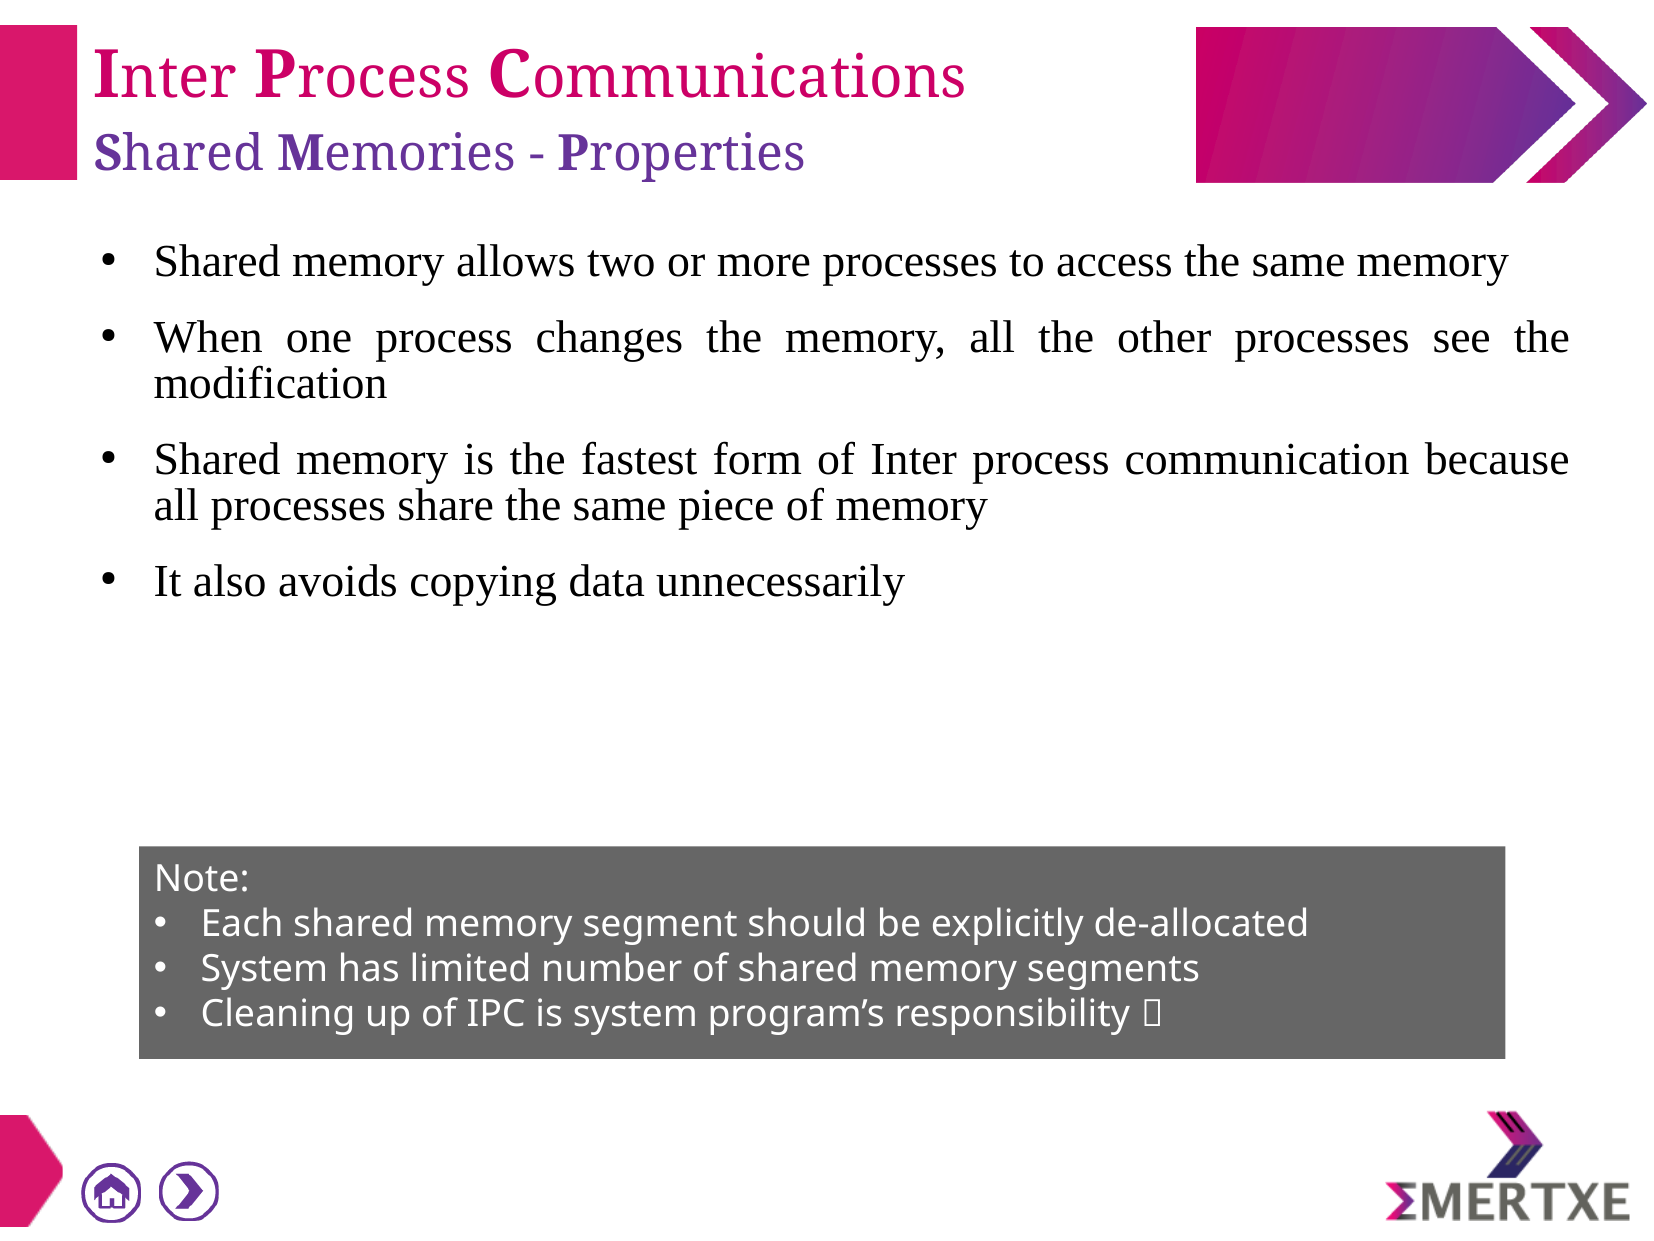

# Inter Process Communications Shared Memories - Properties
Shared memory allows two or more processes to access the same memory
When one process changes the memory, all the other processes see the modification
Shared memory is the fastest form of Inter process communication because all processes share the same piece of memory
It also avoids copying data unnecessarily
Note:
Each shared memory segment should be explicitly de-allocated
System has limited number of shared memory segments
Cleaning up of IPC is system program’s responsibility 